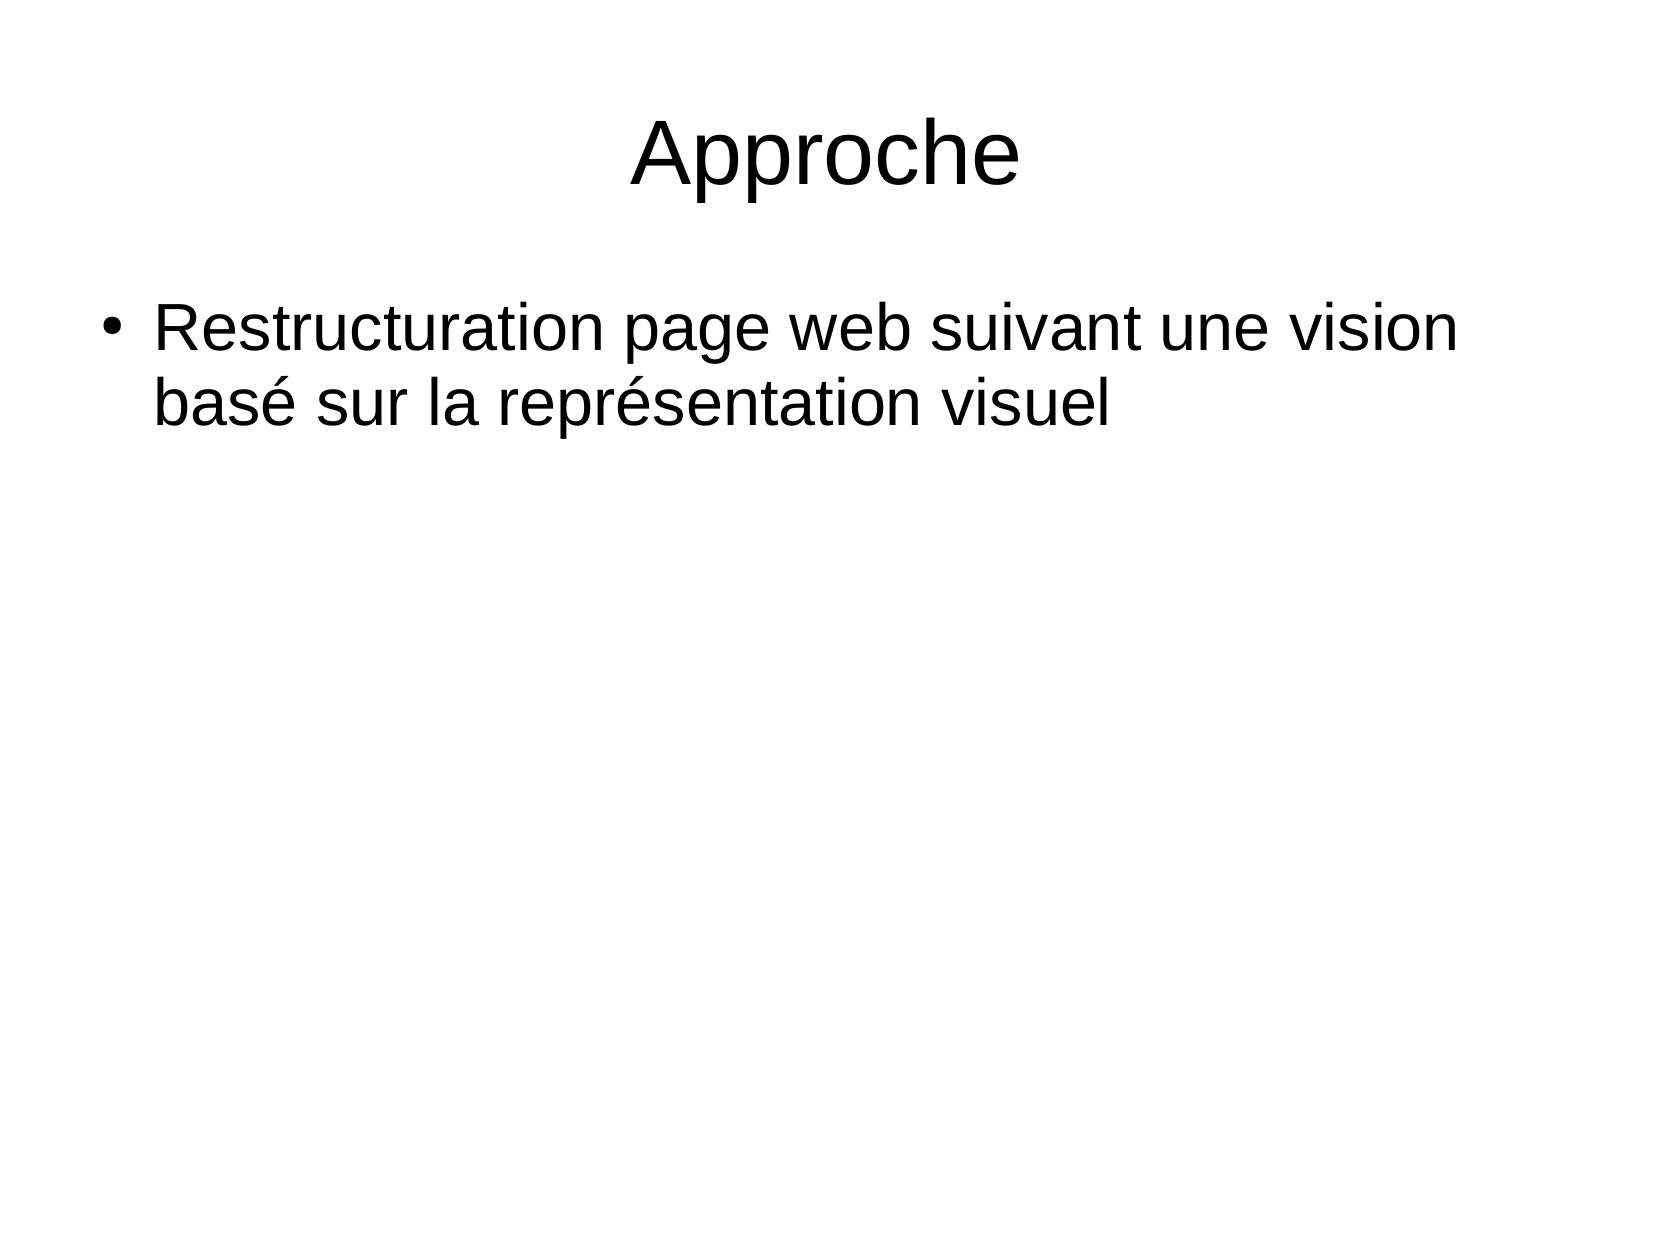

# Approche
Restructuration page web suivant une vision basé sur la représentation visuel